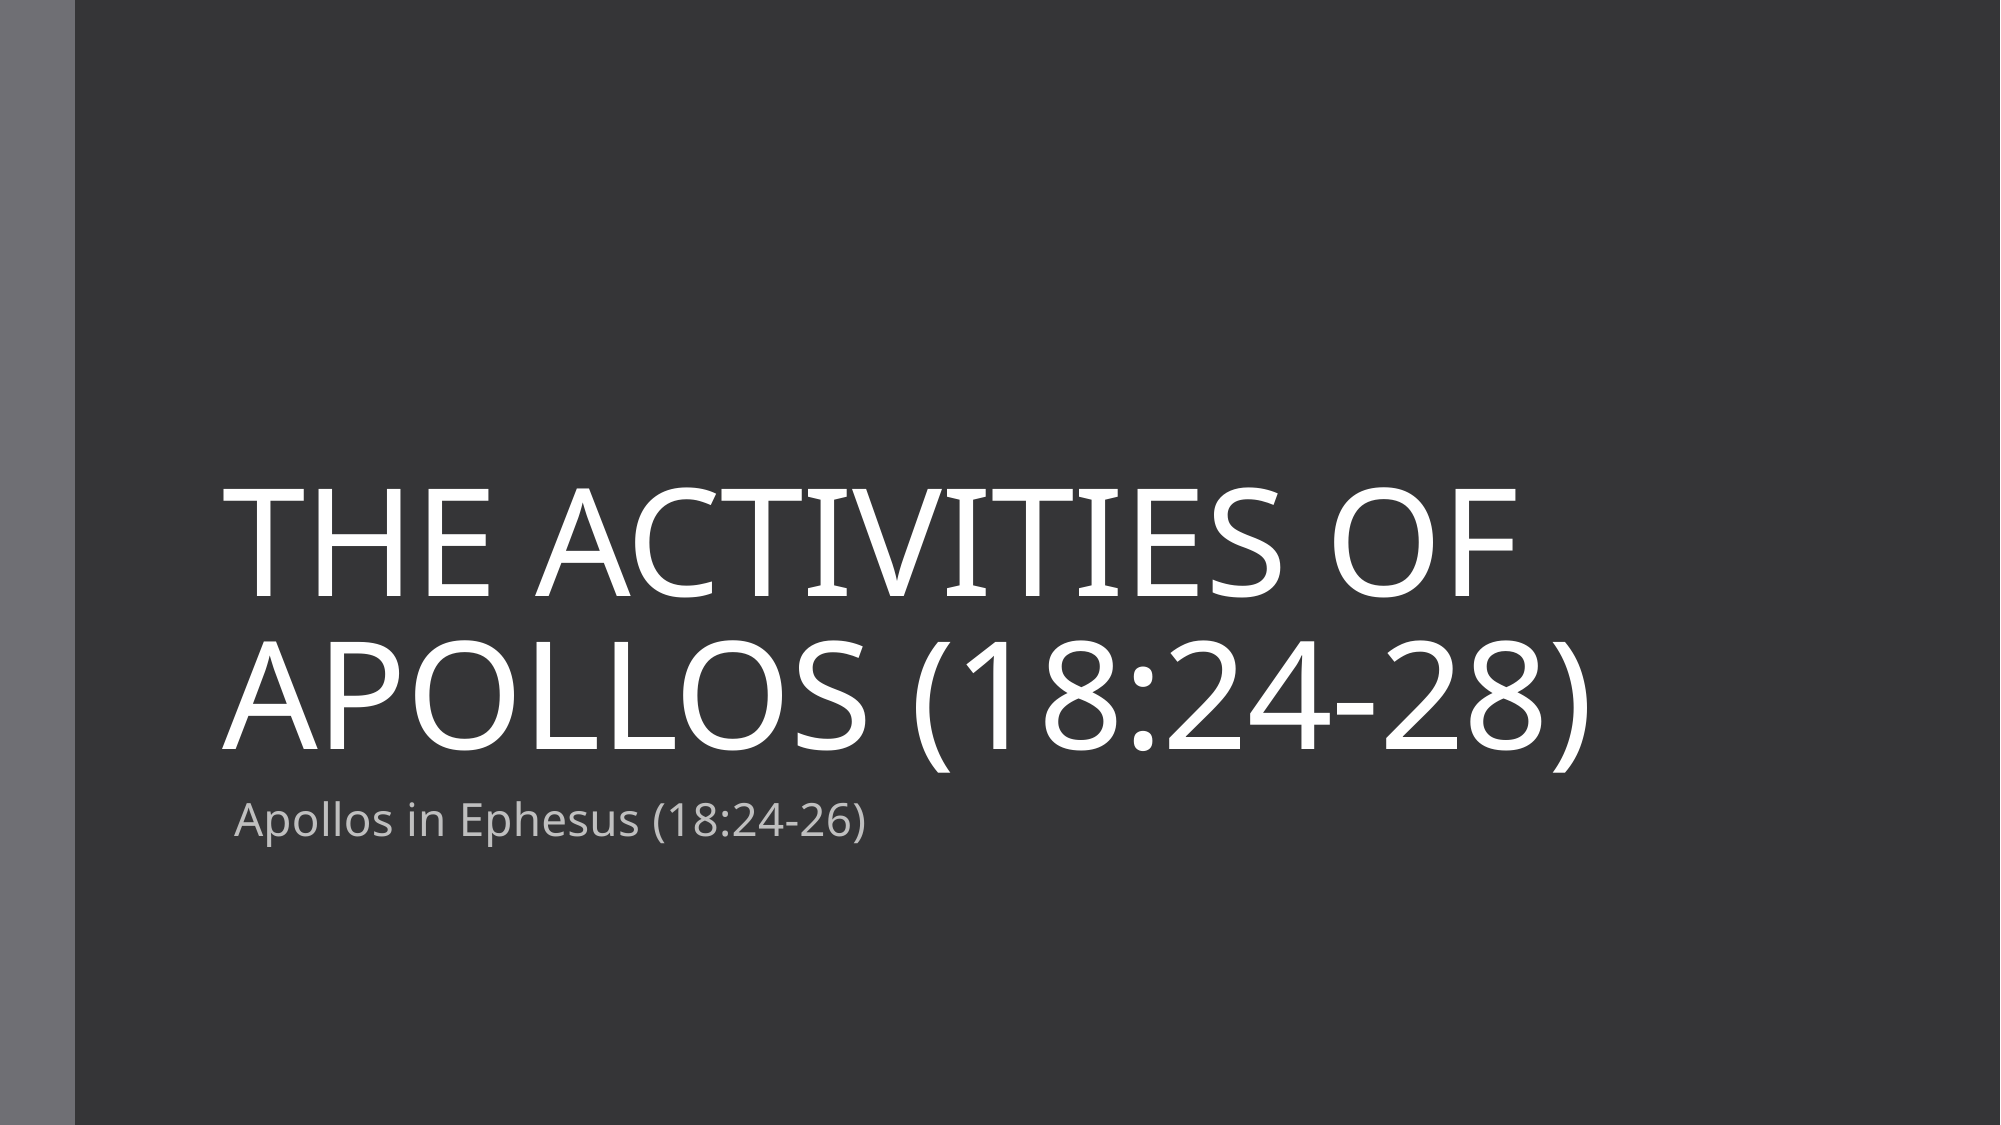

# THE ACTIVITIES OF APOLLOS (18:24-28)
 Apollos in Ephesus (18:24-26)